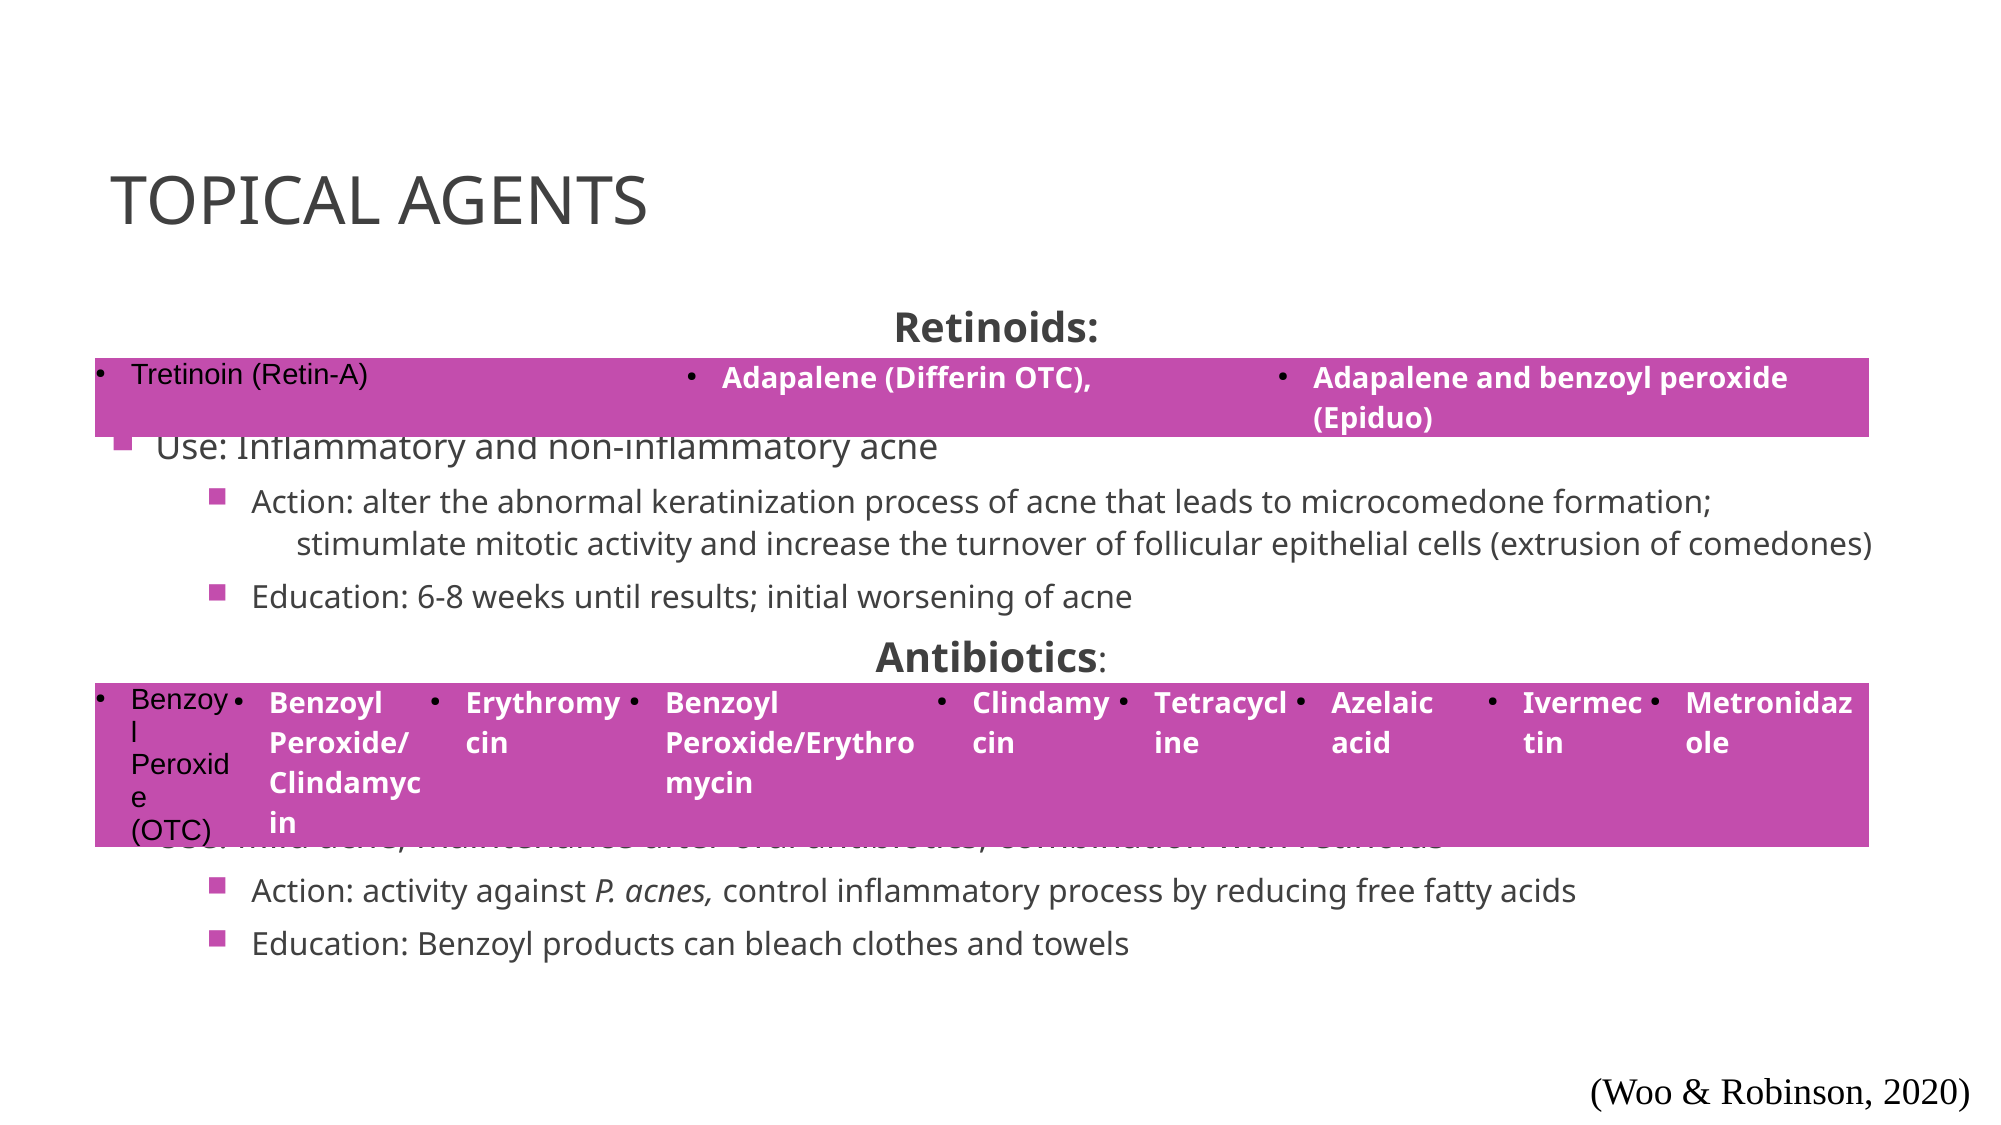

# Topical Agents
Retinoids:
Use: Inflammatory and non-inflammatory acne
Action: alter the abnormal keratinization process of acne that leads to microcomedone formation; stimumlate mitotic activity and increase the turnover of follicular epithelial cells (extrusion of comedones)
Education: 6-8 weeks until results; initial worsening of acne
Antibiotics:
Use: Mild acne, maintenance after oral antibiotics, combination with retinoids
Action: activity against P. acnes, control inflammatory process by reducing free fatty acids
Education: Benzoyl products can bleach clothes and towels
| Tretinoin (Retin-A) | Adapalene (Differin OTC), | Adapalene and benzoyl peroxide (Epiduo) |
| --- | --- | --- |
| Benzoyl Peroxide (OTC) | Benzoyl Peroxide/ Clindamycin | Erythromycin | Benzoyl Peroxide/Erythromycin | Clindamycin | Tetracycline | Azelaic acid | Ivermectin | Metronidazole |
| --- | --- | --- | --- | --- | --- | --- | --- | --- |
(Woo & Robinson, 2020)